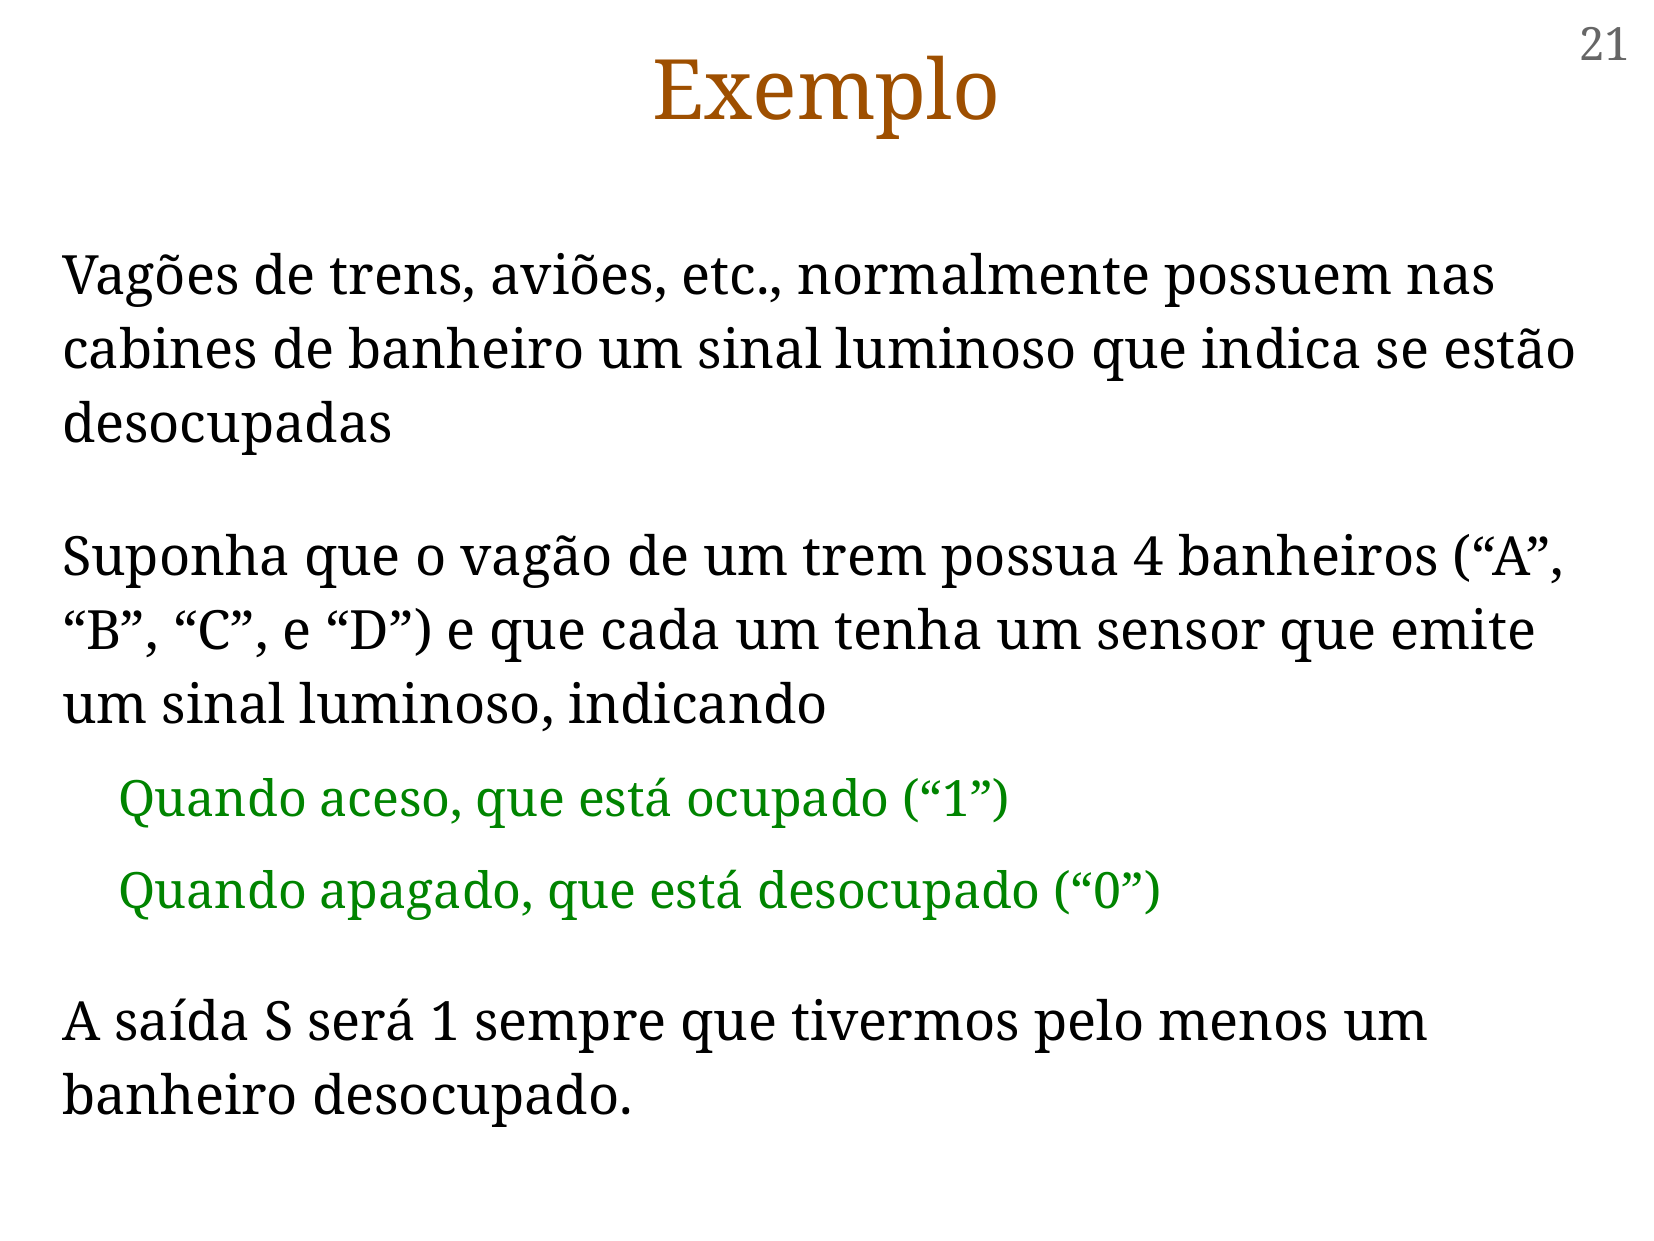

21
# Exemplo
Vagões de trens, aviões, etc., normalmente possuem nas cabines de banheiro um sinal luminoso que indica se estão desocupadas
Suponha que o vagão de um trem possua 4 banheiros (“A”, “B”, “C”, e “D”) e que cada um tenha um sensor que emite um sinal luminoso, indicando
Quando aceso, que está ocupado (“1”)
Quando apagado, que está desocupado (“0”)
A saída S será 1 sempre que tivermos pelo menos um banheiro desocupado.